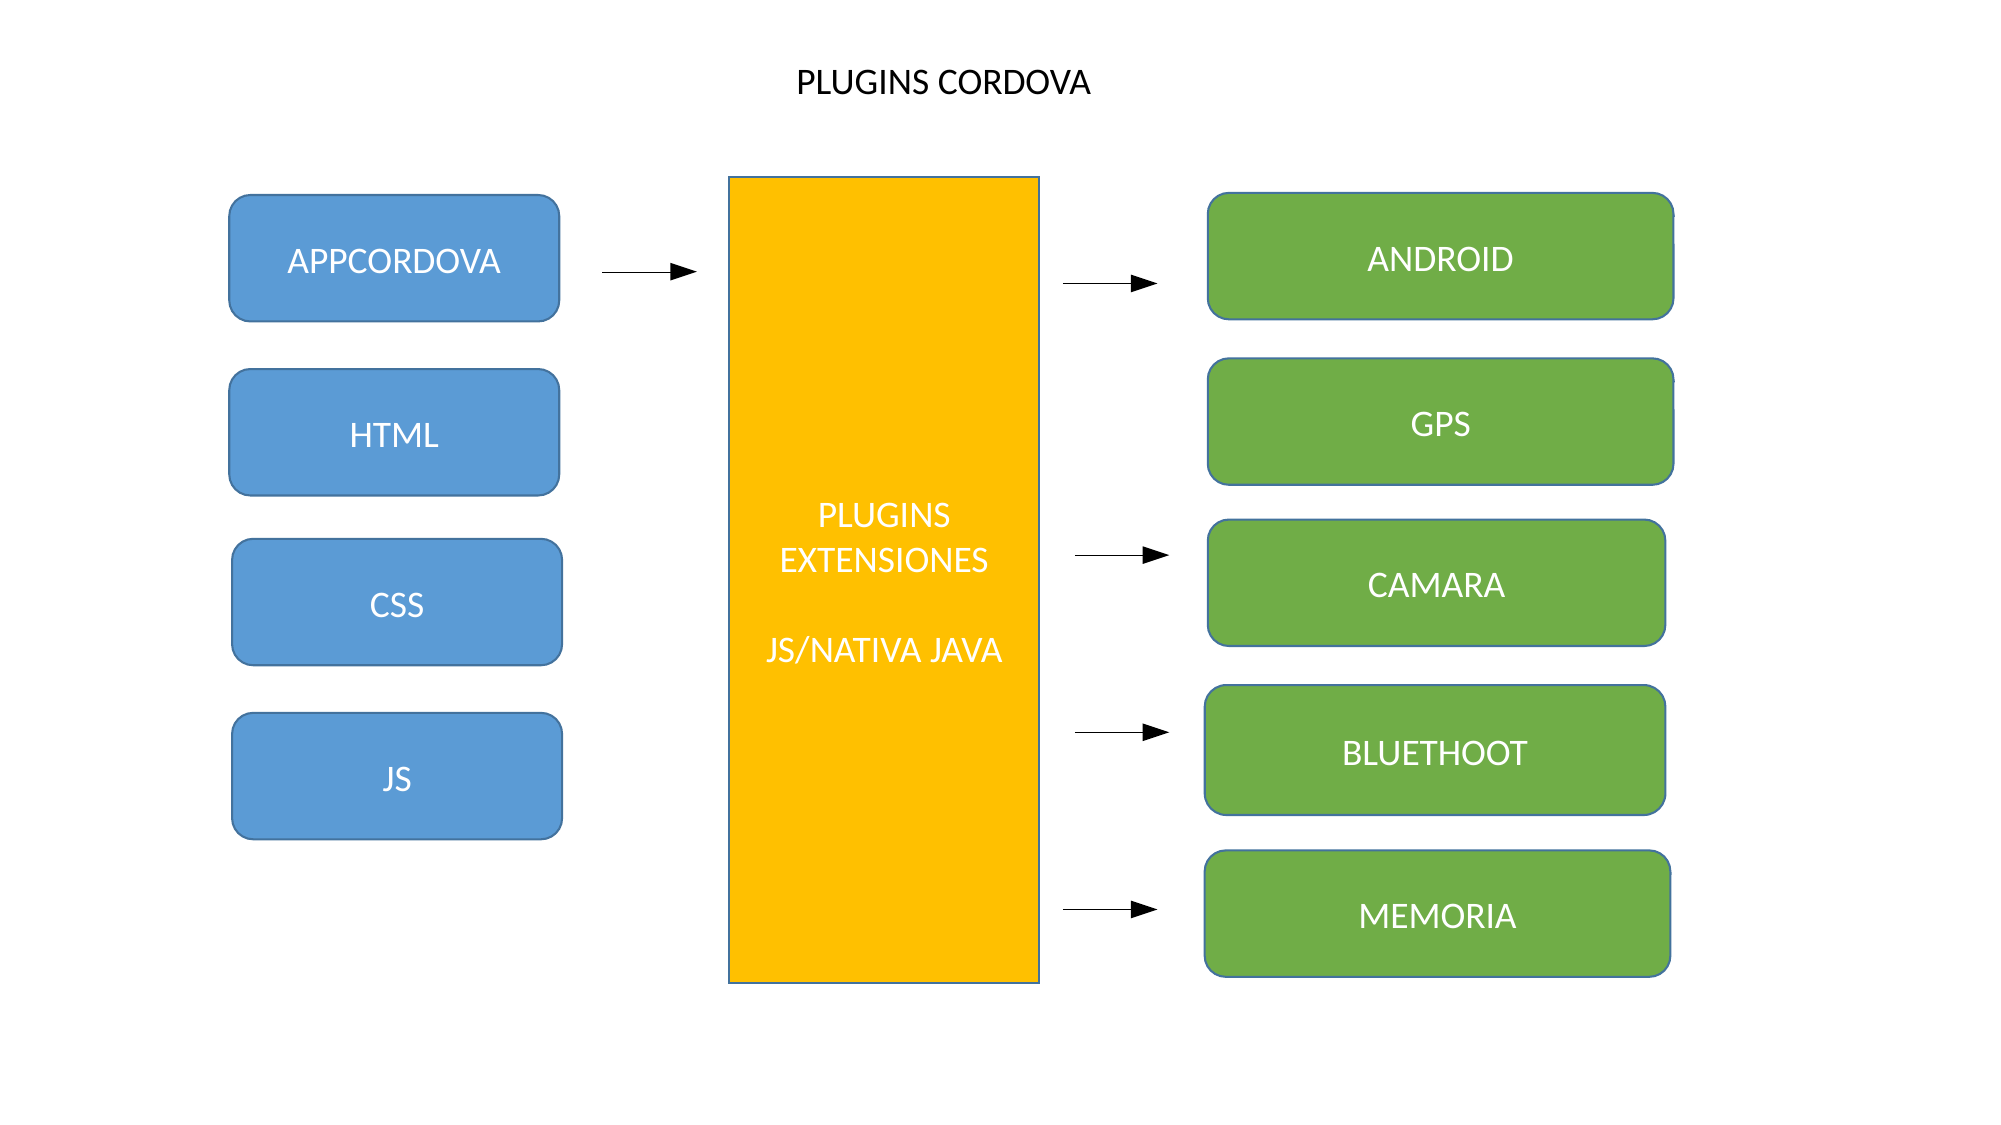

PLUGINS CORDOVA
PLUGINS
EXTENSIONES
JS/NATIVA JAVA
ANDROID
APPCORDOVA
GPS
HTML
CAMARA
CSS
BLUETHOOT
JS
MEMORIA